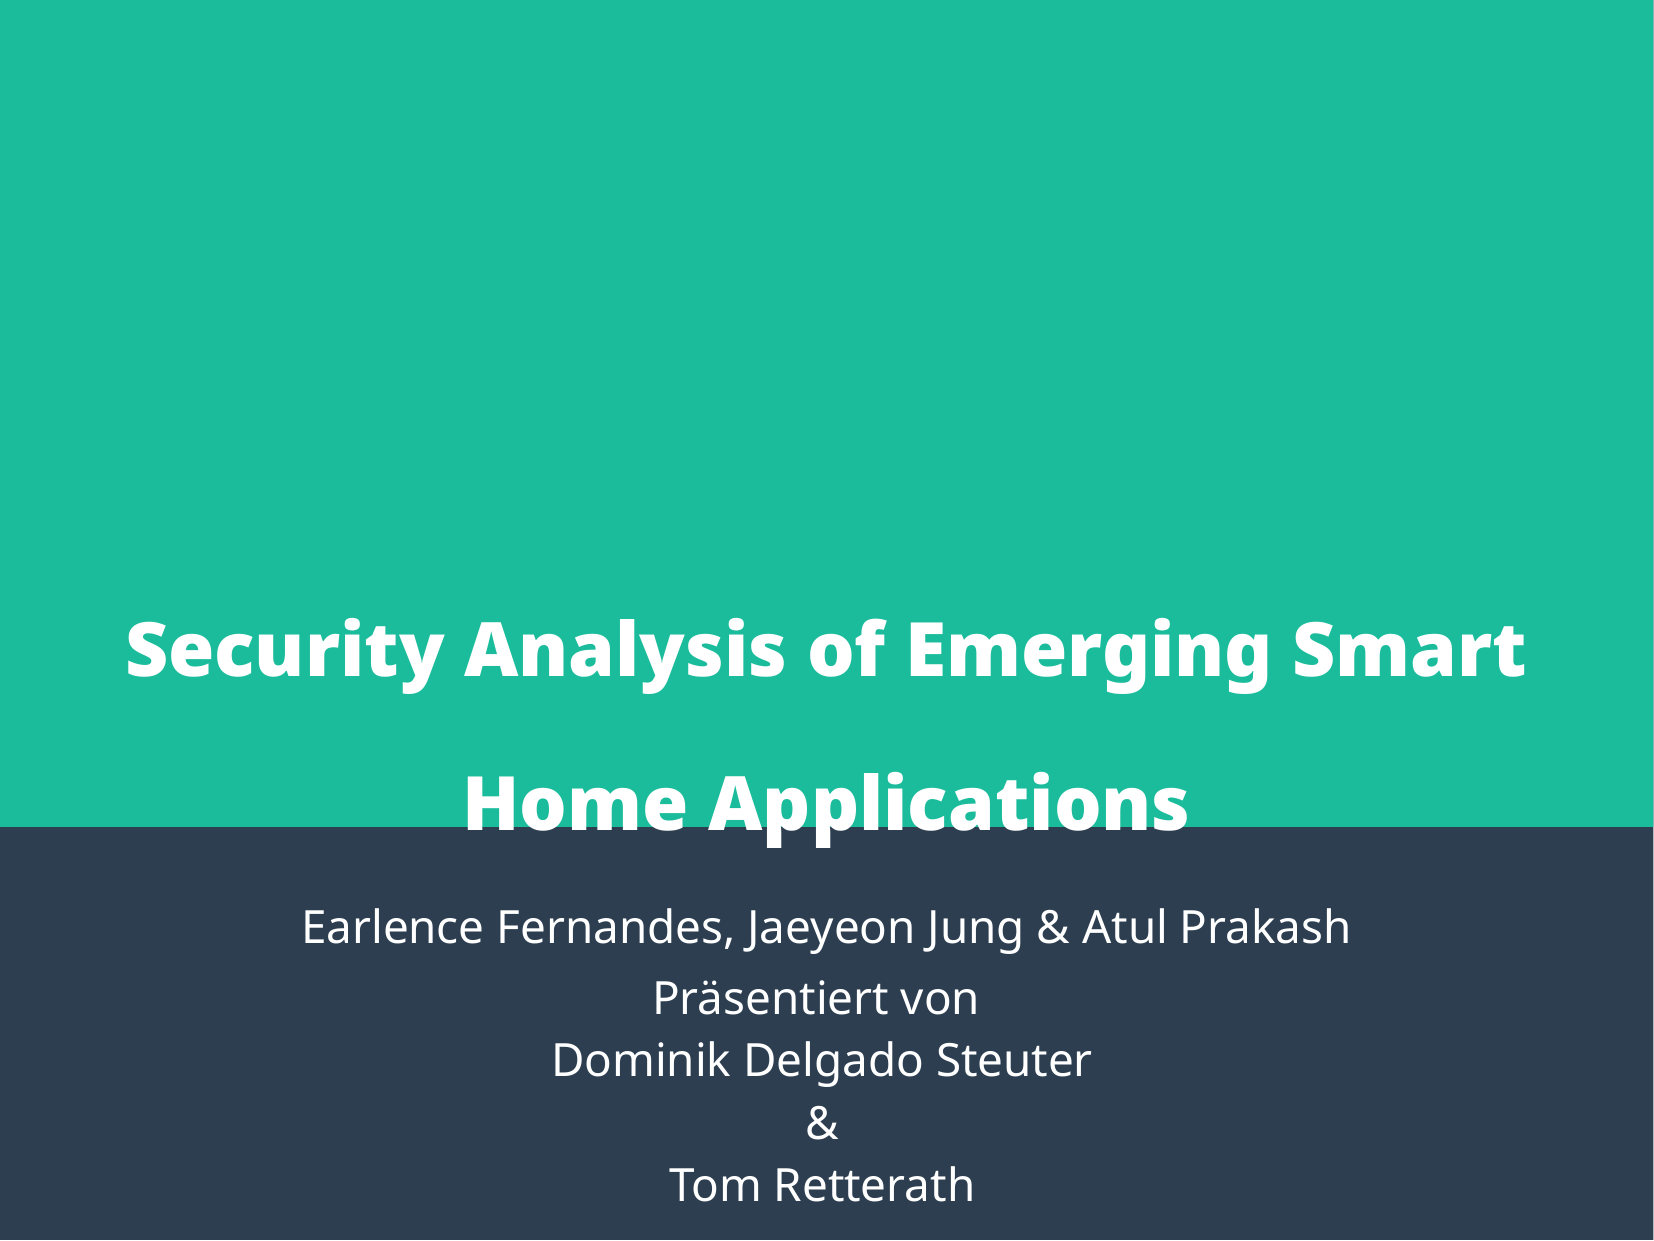

# Security Analysis of Emerging Smart Home Applications
Earlence Fernandes, Jaeyeon Jung & Atul Prakash
Präsentiert von
Dominik Delgado Steuter
&
Tom Retterath